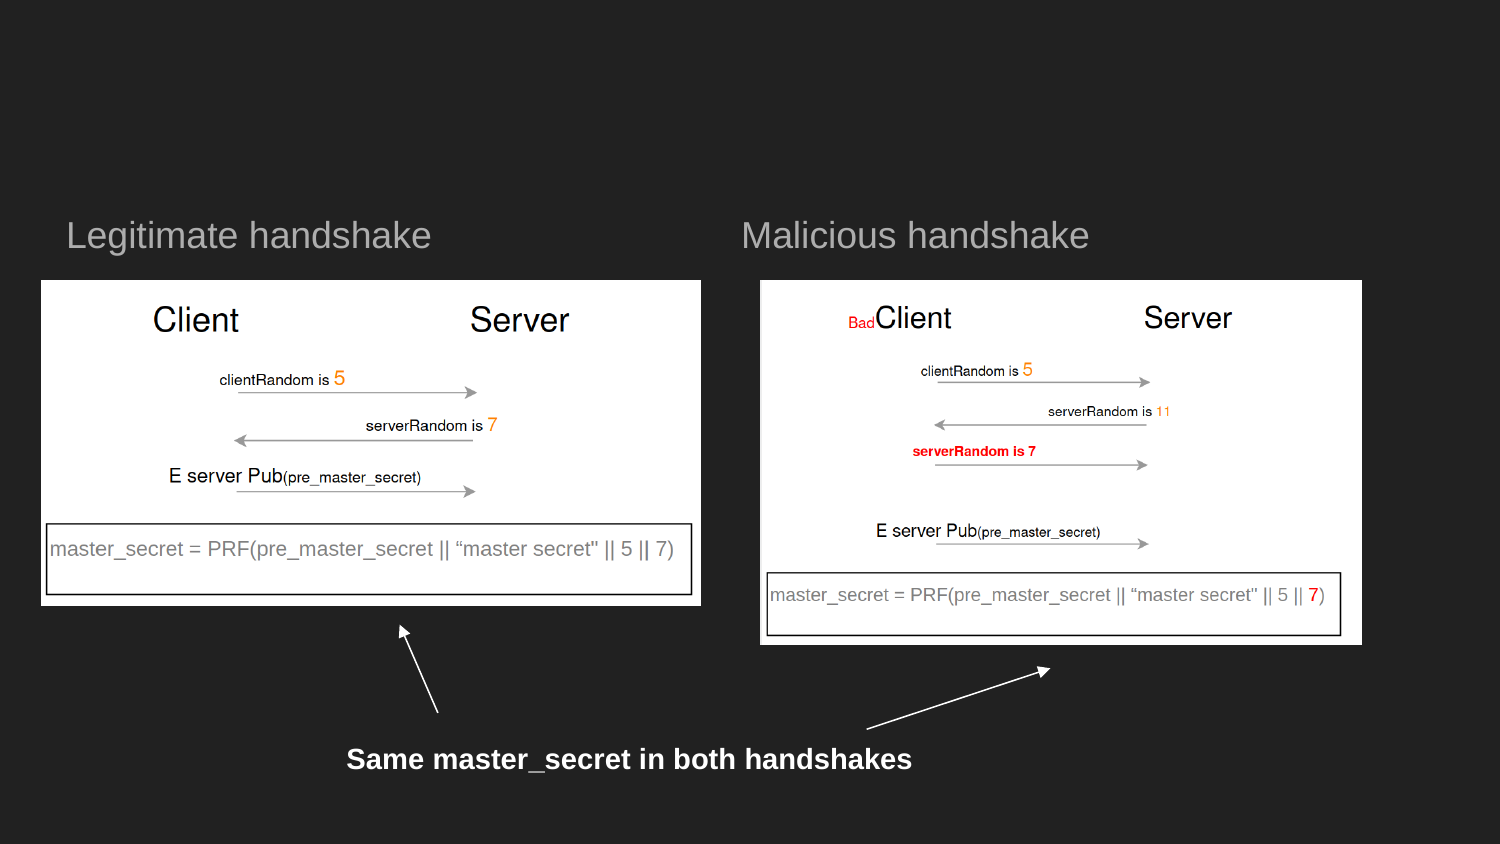

#
Legitimate handshake					Malicious handshake
Same master_secret in both handshakes